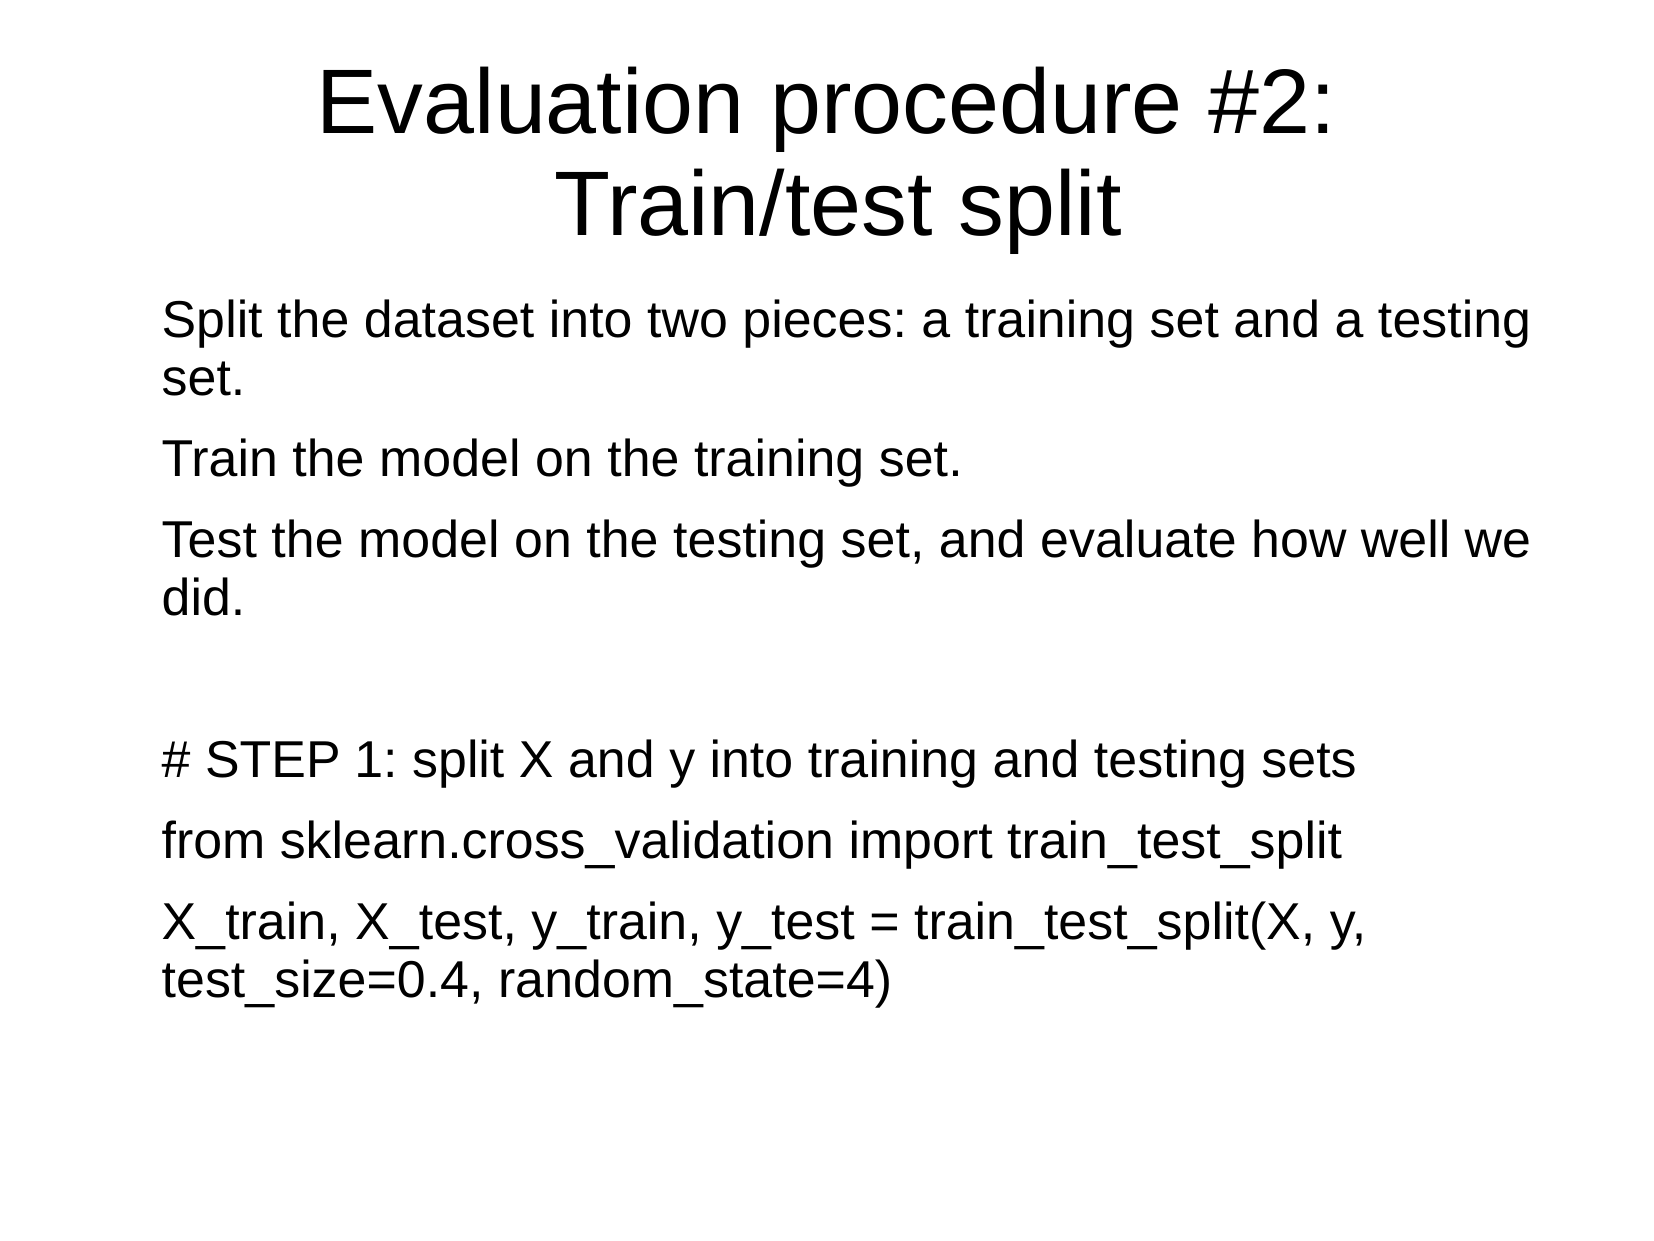

# Evaluation procedure #2: Train/test split
Split the dataset into two pieces: a training set and a testing set.
Train the model on the training set.
Test the model on the testing set, and evaluate how well we did.
# STEP 1: split X and y into training and testing sets
from sklearn.cross_validation import train_test_split
X_train, X_test, y_train, y_test = train_test_split(X, y, test_size=0.4, random_state=4)